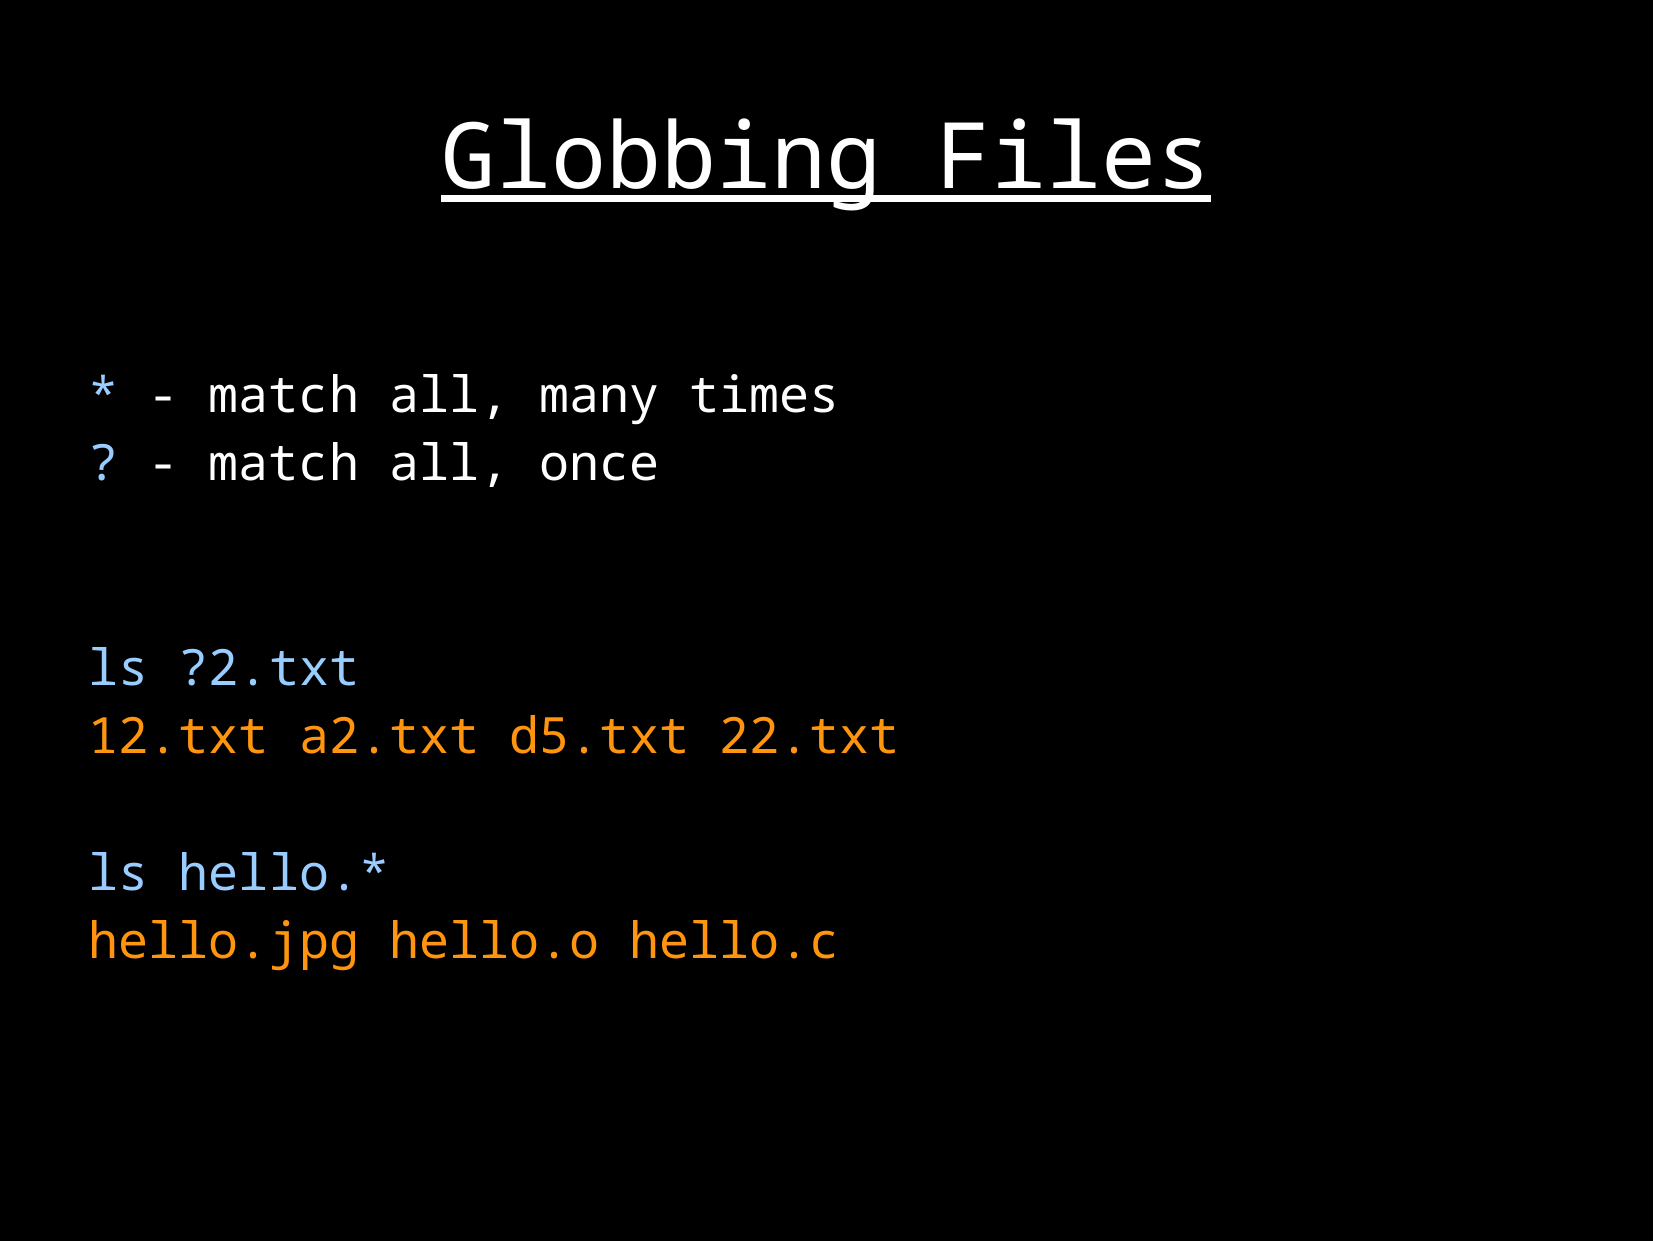

# Globbing Files
| \* - match all, many times ? - match all, once ls ?2.txt 12.txt a2.txt d5.txt 22.txt ls hello.\* hello.jpg hello.o hello.c | |
| --- | --- |